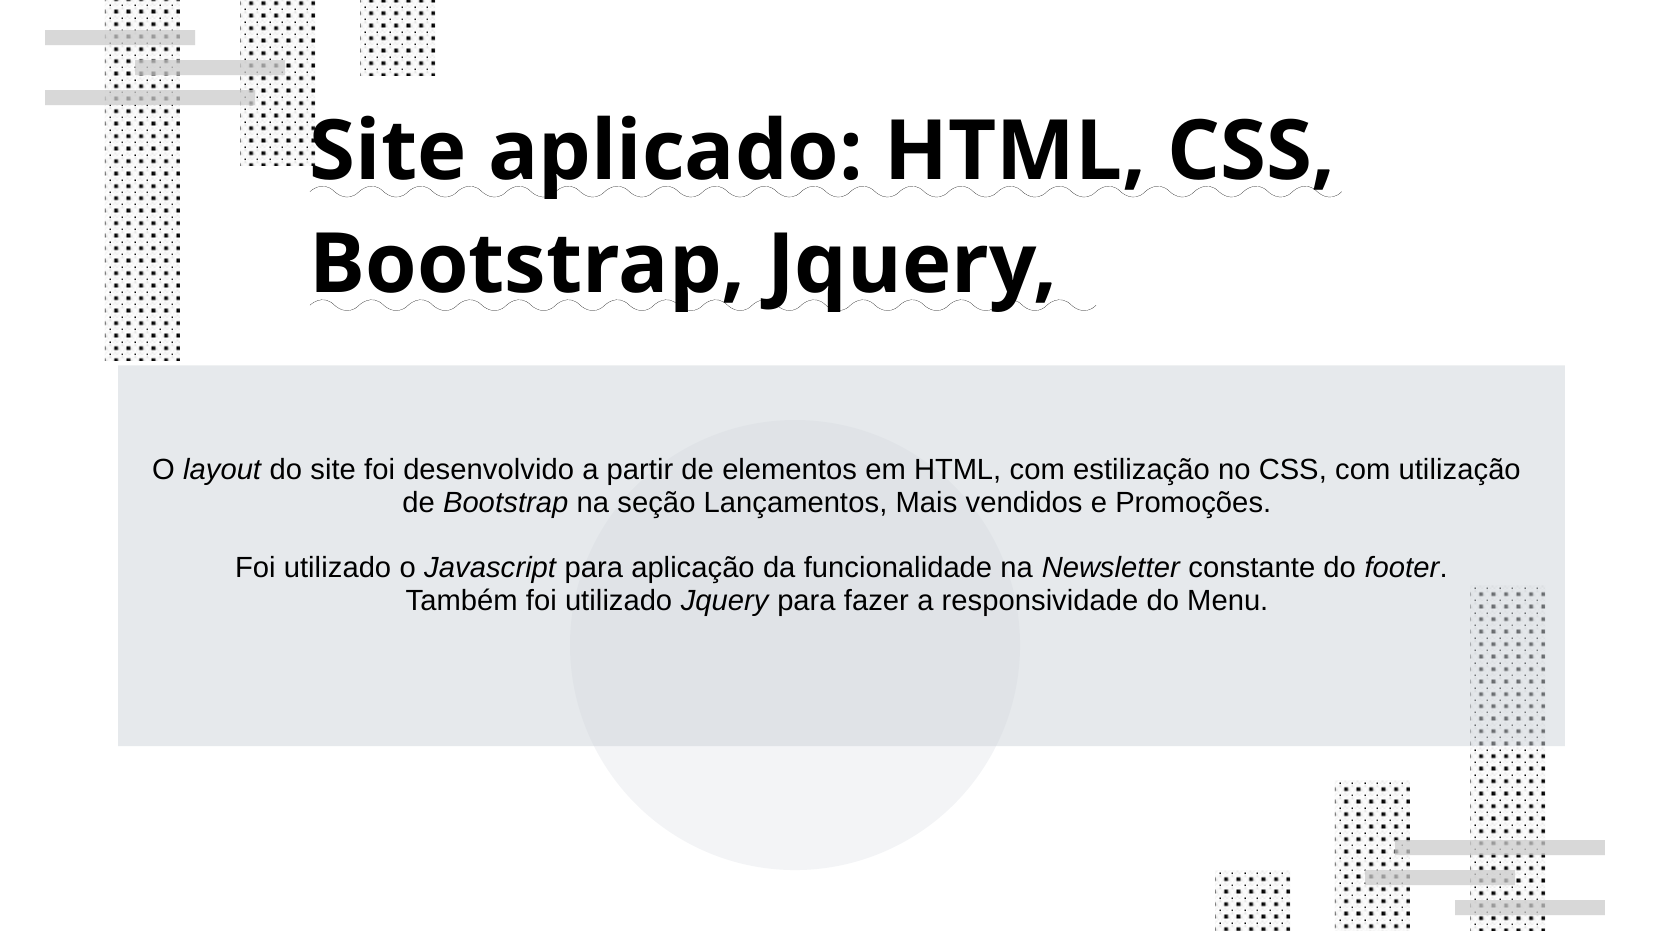

Site aplicado: HTML, CSS, Bootstrap, Jquery,
O layout do site foi desenvolvido a partir de elementos em HTML, com estilização no CSS, com utilização
de Bootstrap na seção Lançamentos, Mais vendidos e Promoções.
Foi utilizado o Javascript para aplicação da funcionalidade na Newsletter constante do footer.
Também foi utilizado Jquery para fazer a responsividade do Menu.